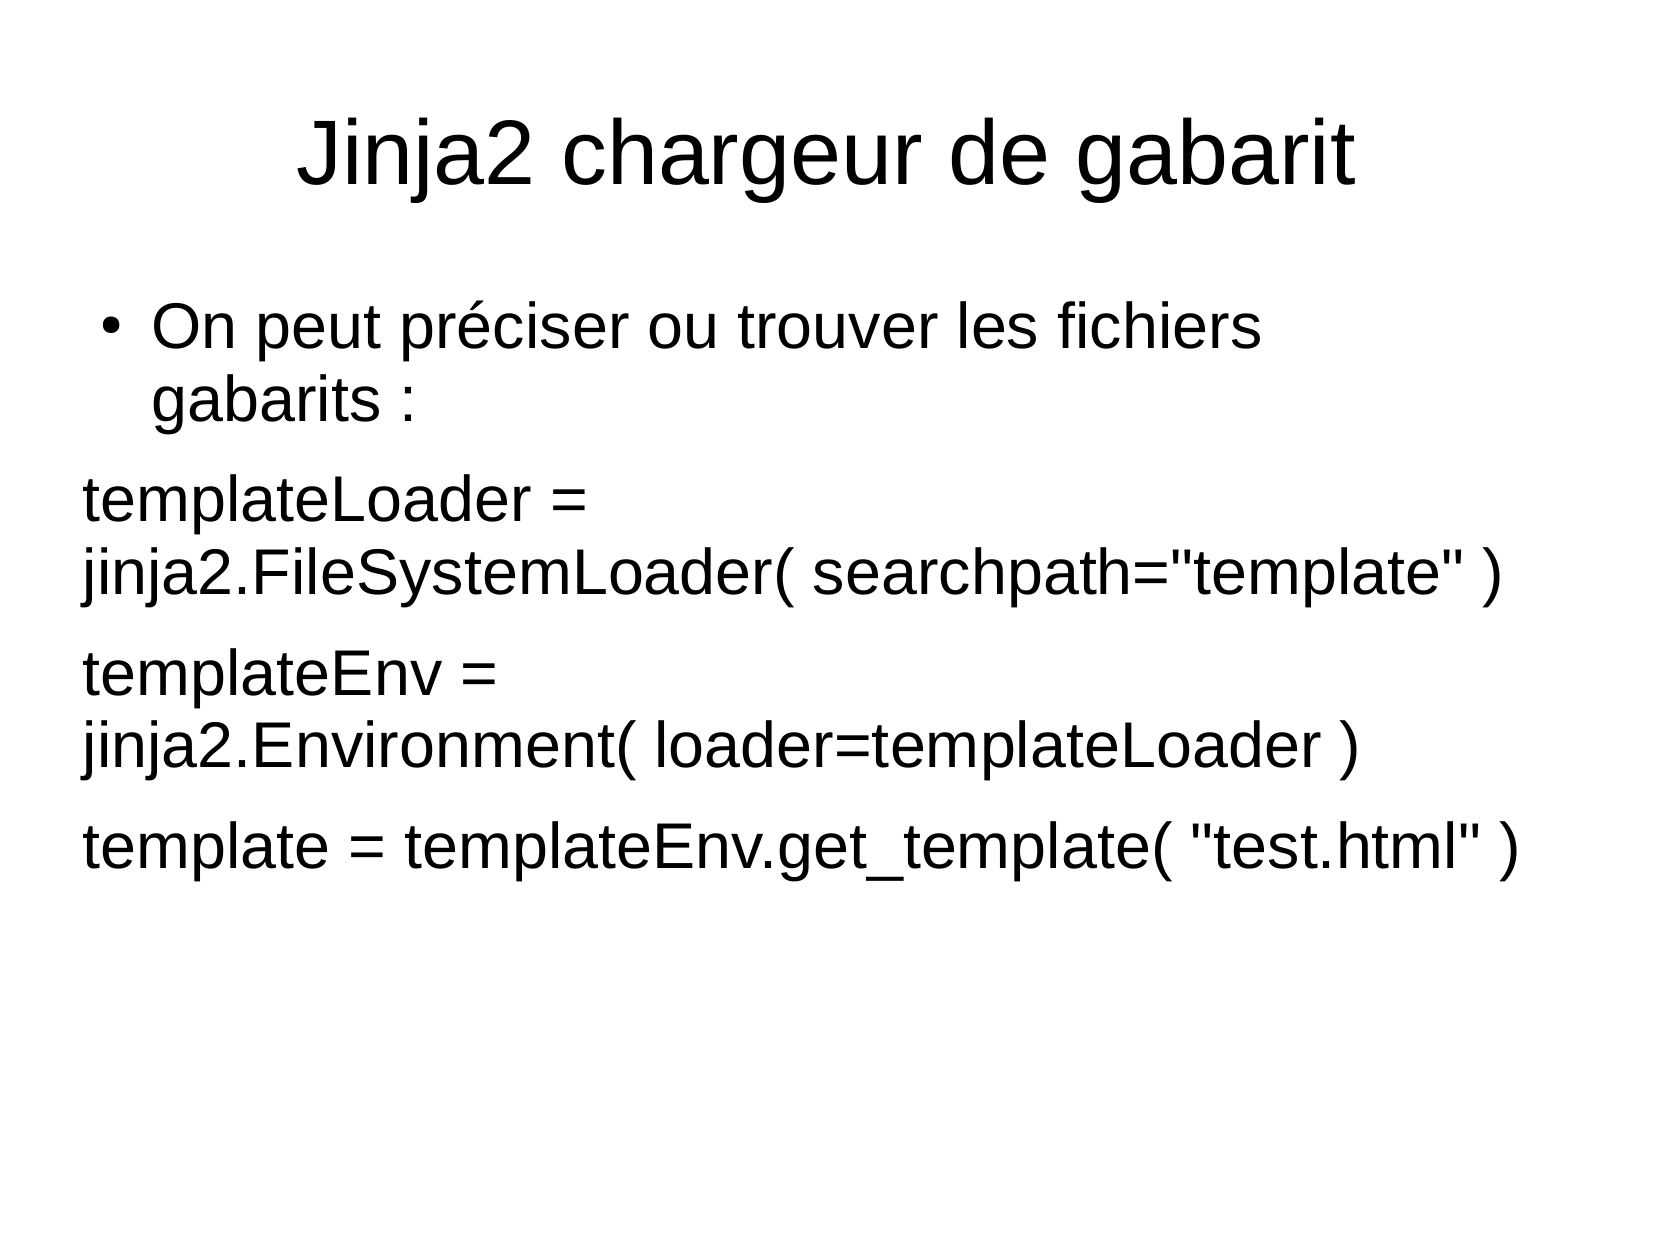

# Jinja2 chargeur de gabarit
On peut préciser ou trouver les fichiers gabarits :
templateLoader = jinja2.FileSystemLoader( searchpath="template" )
templateEnv = jinja2.Environment( loader=templateLoader )
template = templateEnv.get_template( "test.html" )